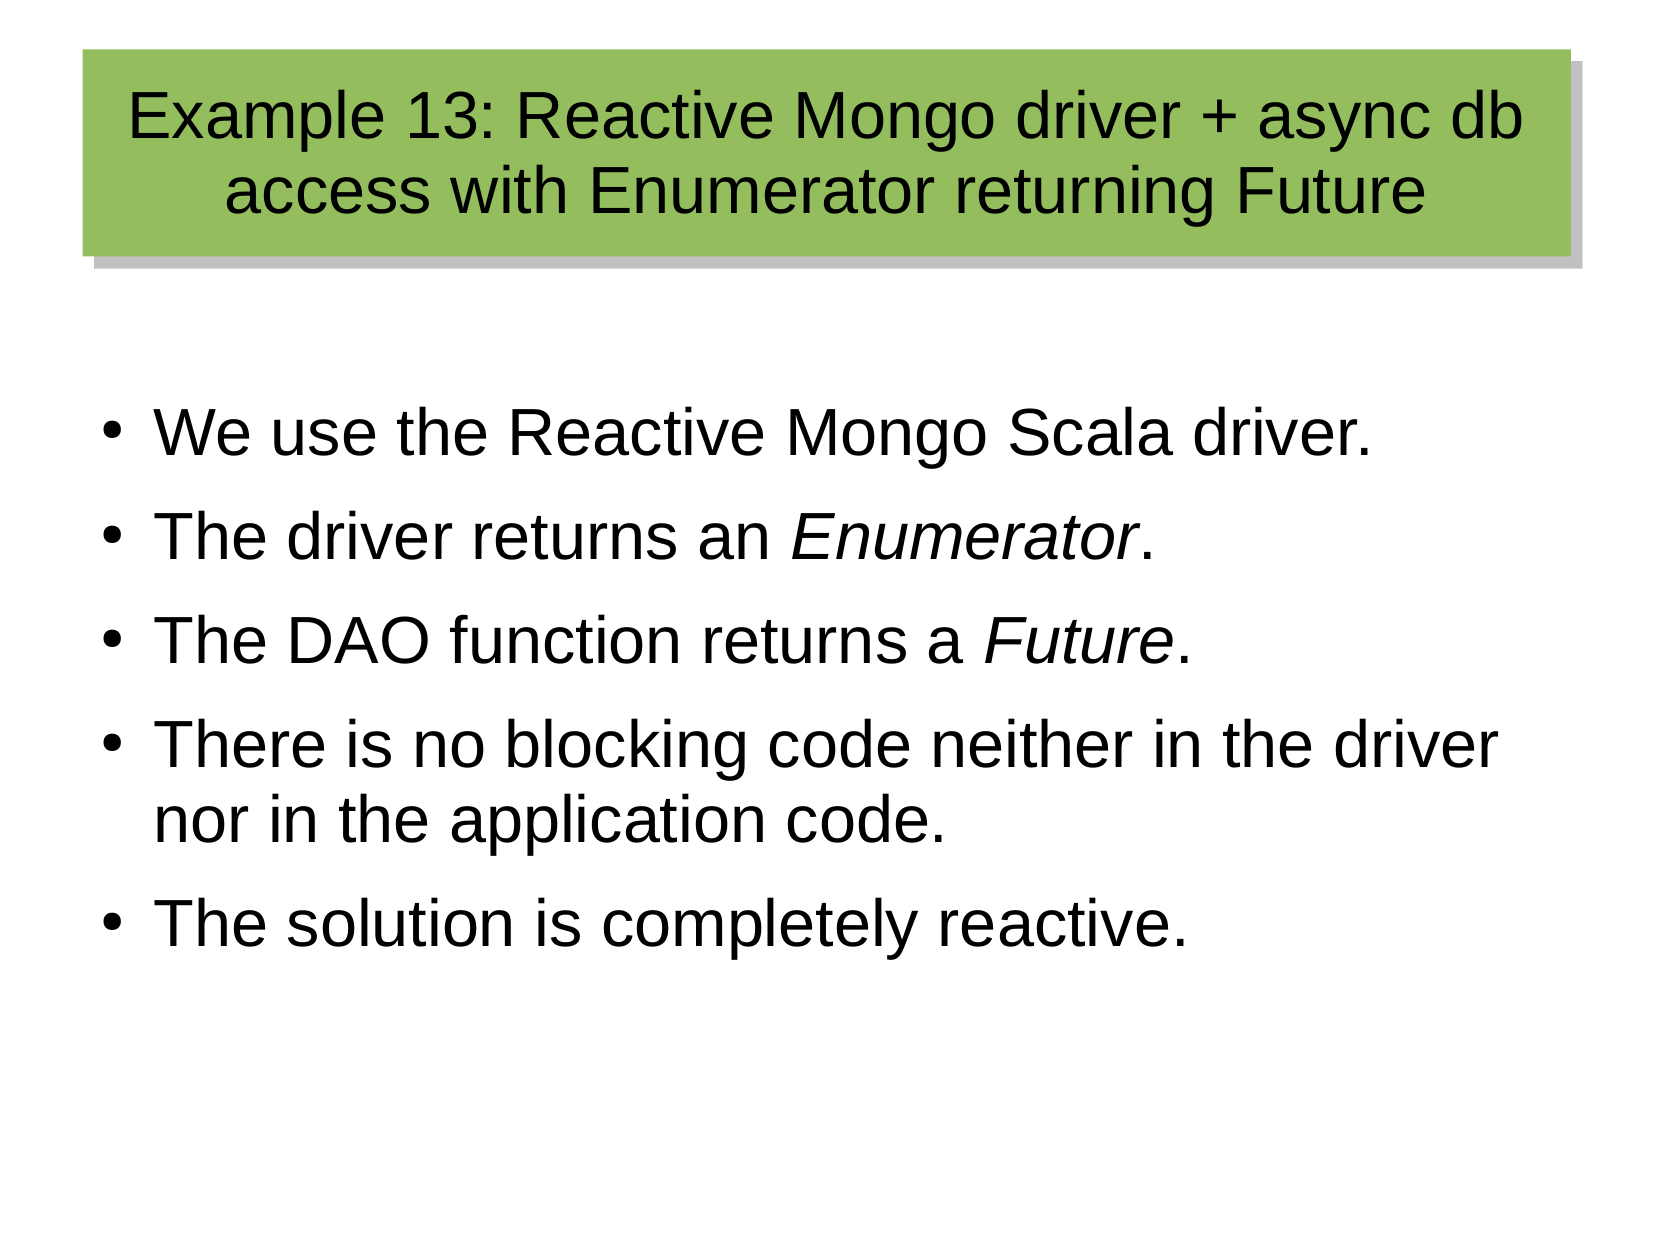

# Example 13: Reactive Mongo driver + async db access with Enumerator returning Future
We use the Reactive Mongo Scala driver.
The driver returns an Enumerator.
The DAO function returns a Future.
There is no blocking code neither in the driver nor in the application code.
The solution is completely reactive.